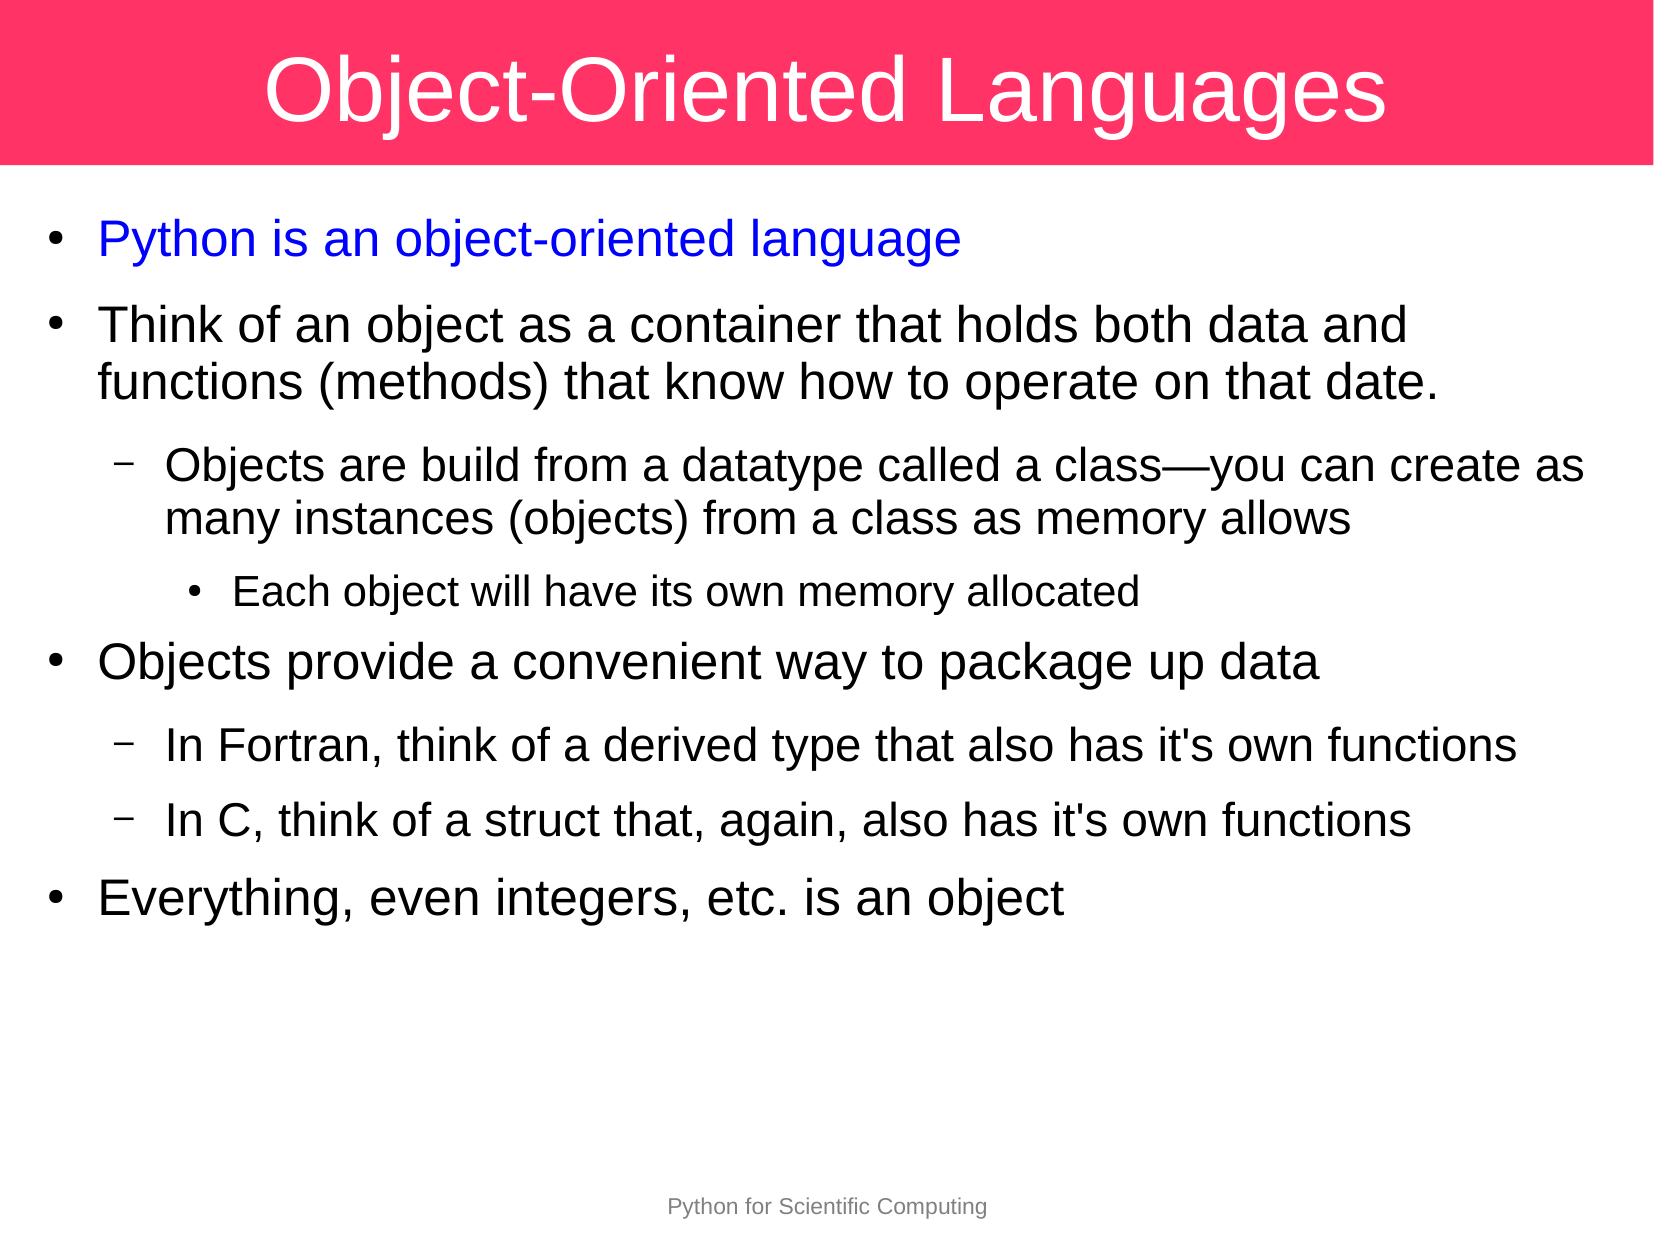

# Object-Oriented Languages
Python is an object-oriented language
Think of an object as a container that holds both data and functions (methods) that know how to operate on that date.
Objects are build from a datatype called a class—you can create as many instances (objects) from a class as memory allows
Each object will have its own memory allocated
Objects provide a convenient way to package up data
In Fortran, think of a derived type that also has it's own functions
In C, think of a struct that, again, also has it's own functions
Everything, even integers, etc. is an object